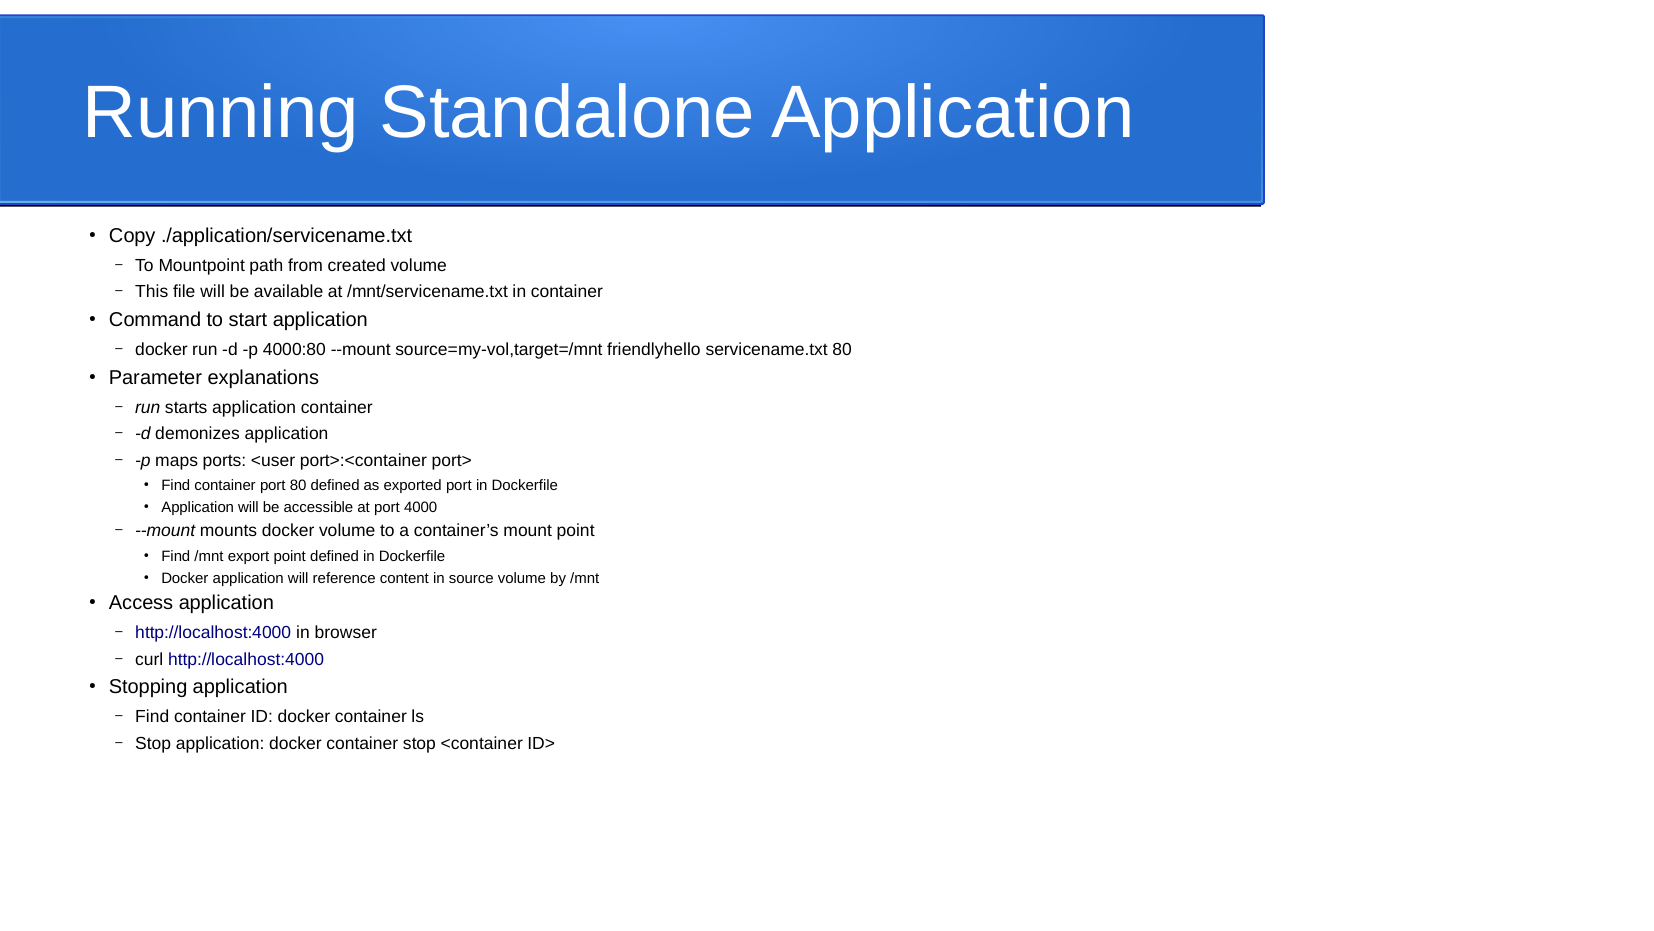

# Running Standalone Application
Copy ./application/servicename.txt
To Mountpoint path from created volume
This file will be available at /mnt/servicename.txt in container
Command to start application
docker run -d -p 4000:80 --mount source=my-vol,target=/mnt friendlyhello servicename.txt 80
Parameter explanations
run starts application container
-d demonizes application
-p maps ports: <user port>:<container port>
Find container port 80 defined as exported port in Dockerfile
Application will be accessible at port 4000
--mount mounts docker volume to a container’s mount point
Find /mnt export point defined in Dockerfile
Docker application will reference content in source volume by /mnt
Access application
http://localhost:4000 in browser
curl http://localhost:4000
Stopping application
Find container ID: docker container ls
Stop application: docker container stop <container ID>